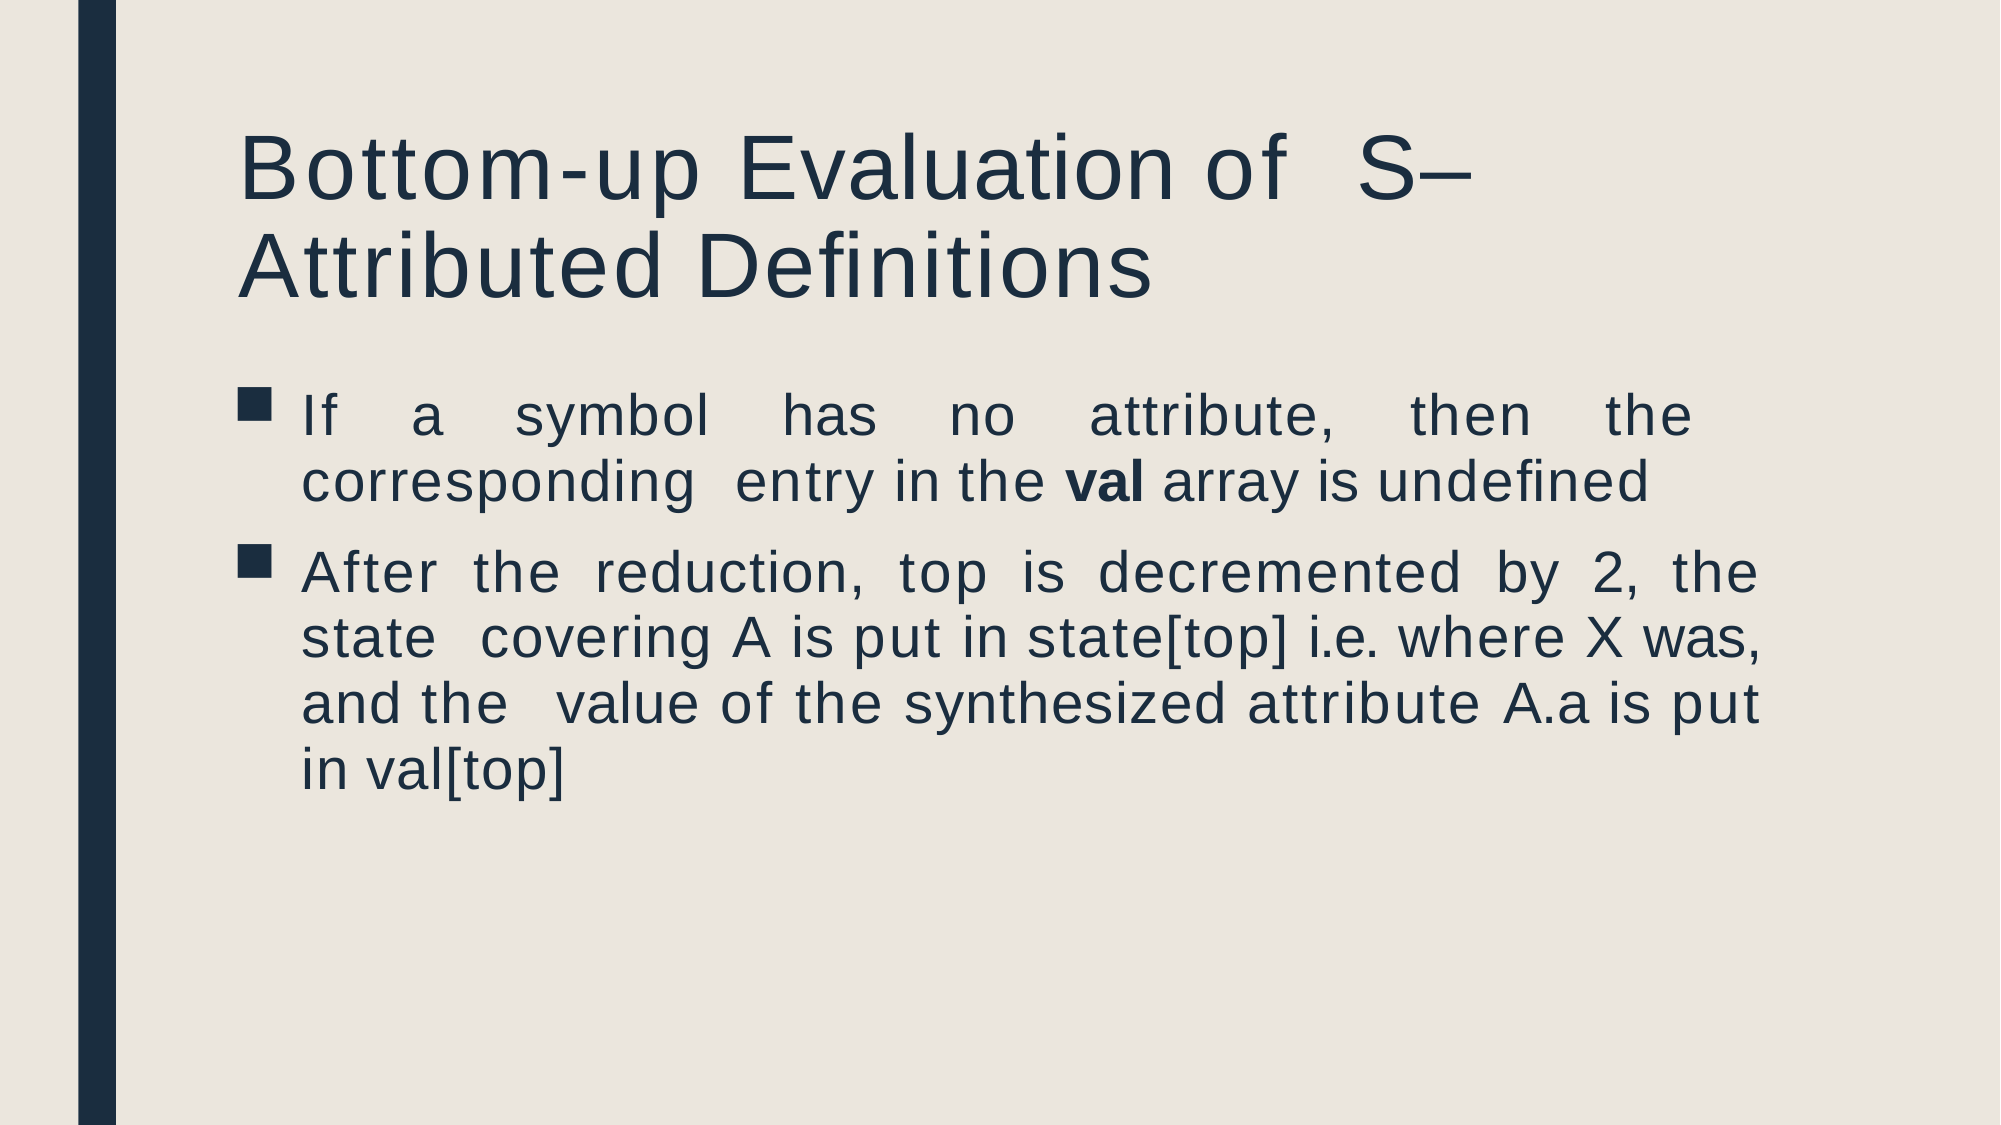

# Bottom-up Evaluation of S–Attributed Deﬁnitions
If a symbol has no attribute, then the corresponding entry in the val array is undeﬁned
After the reduction, top is decremented by 2, the state covering A is put in state[top] i.e. where X was, and the value of the synthesized attribute A.a is put in val[top]